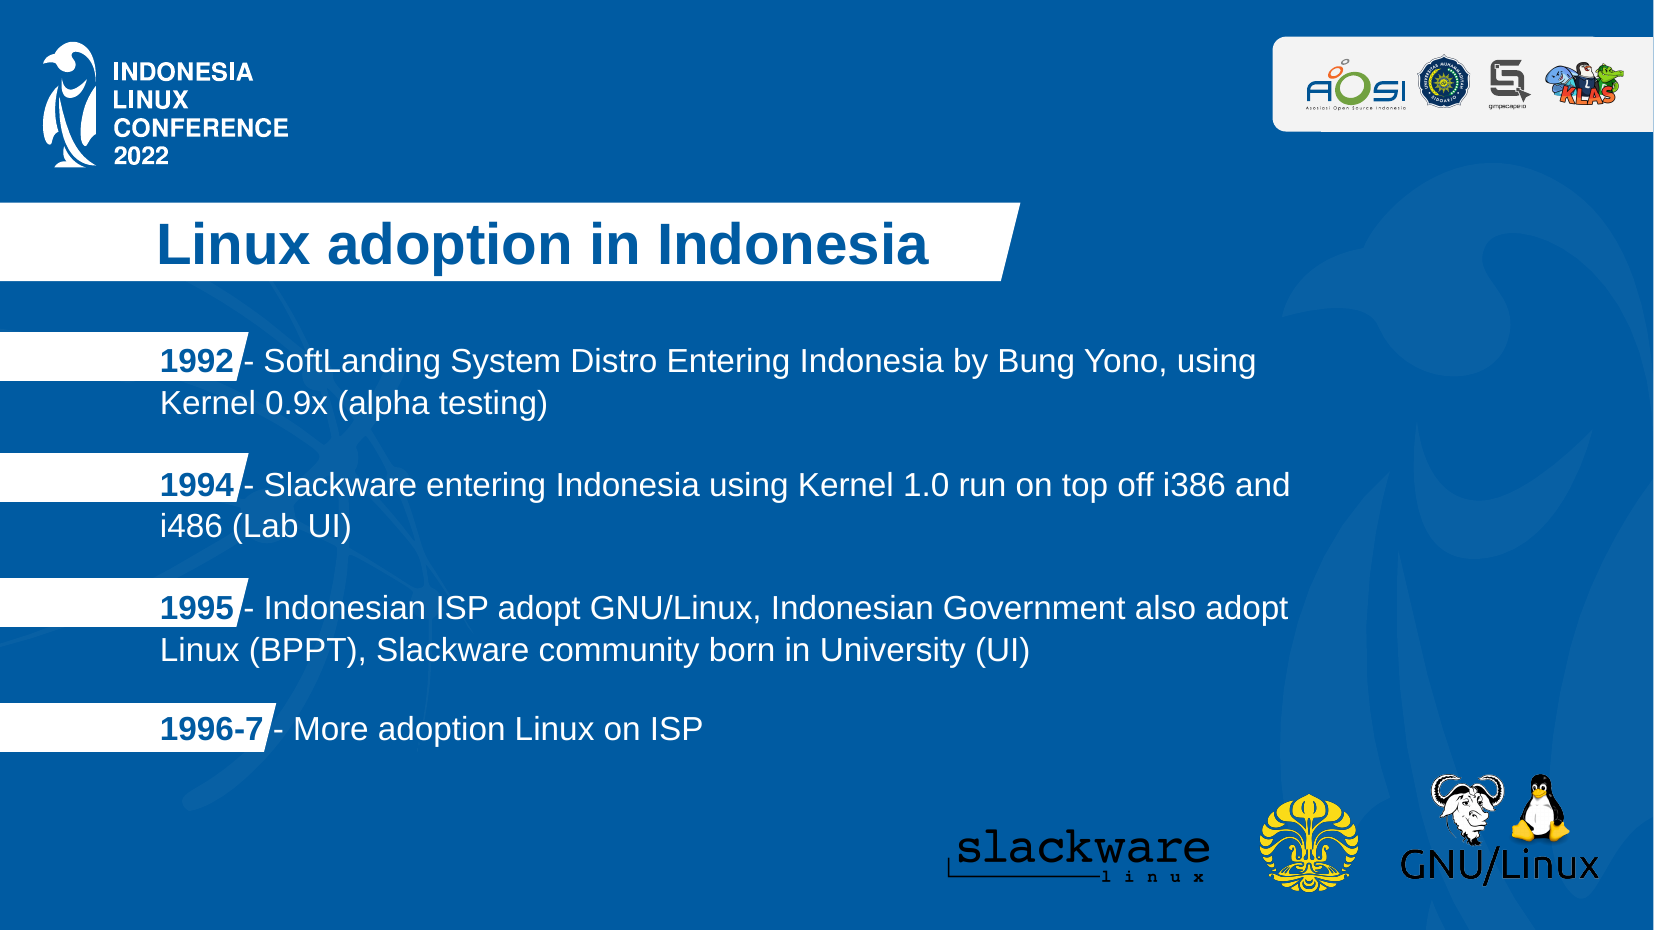

Linux adoption in Indonesia
1992 - SoftLanding System Distro Entering Indonesia by Bung Yono, using Kernel 0.9x (alpha testing)
1994 - Slackware entering Indonesia using Kernel 1.0 run on top off i386 and i486 (Lab UI)
1995 - Indonesian ISP adopt GNU/Linux, Indonesian Government also adopt Linux (BPPT), Slackware community born in University (UI)
1996-7 - More adoption Linux on ISP